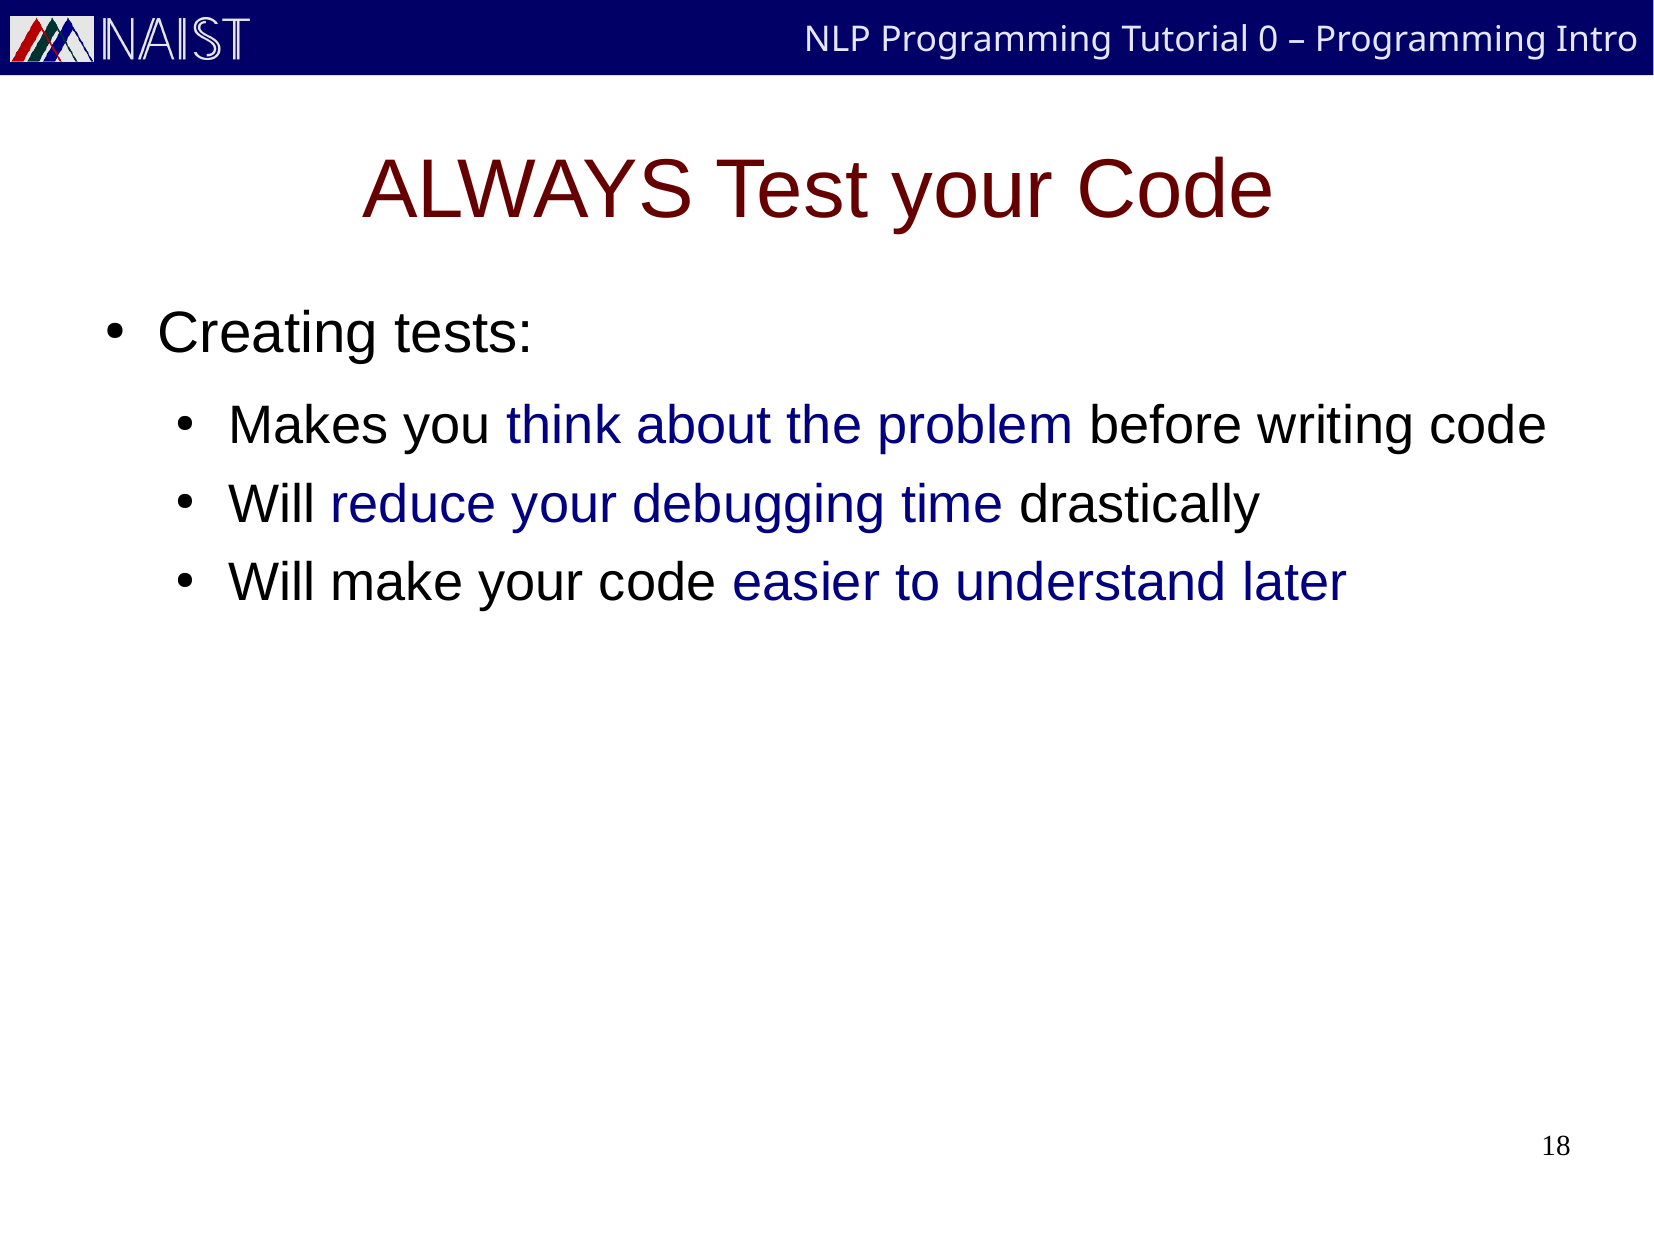

# ALWAYS Test your Code
Creating tests:
Makes you think about the problem before writing code
Will reduce your debugging time drastically
Will make your code easier to understand later
18